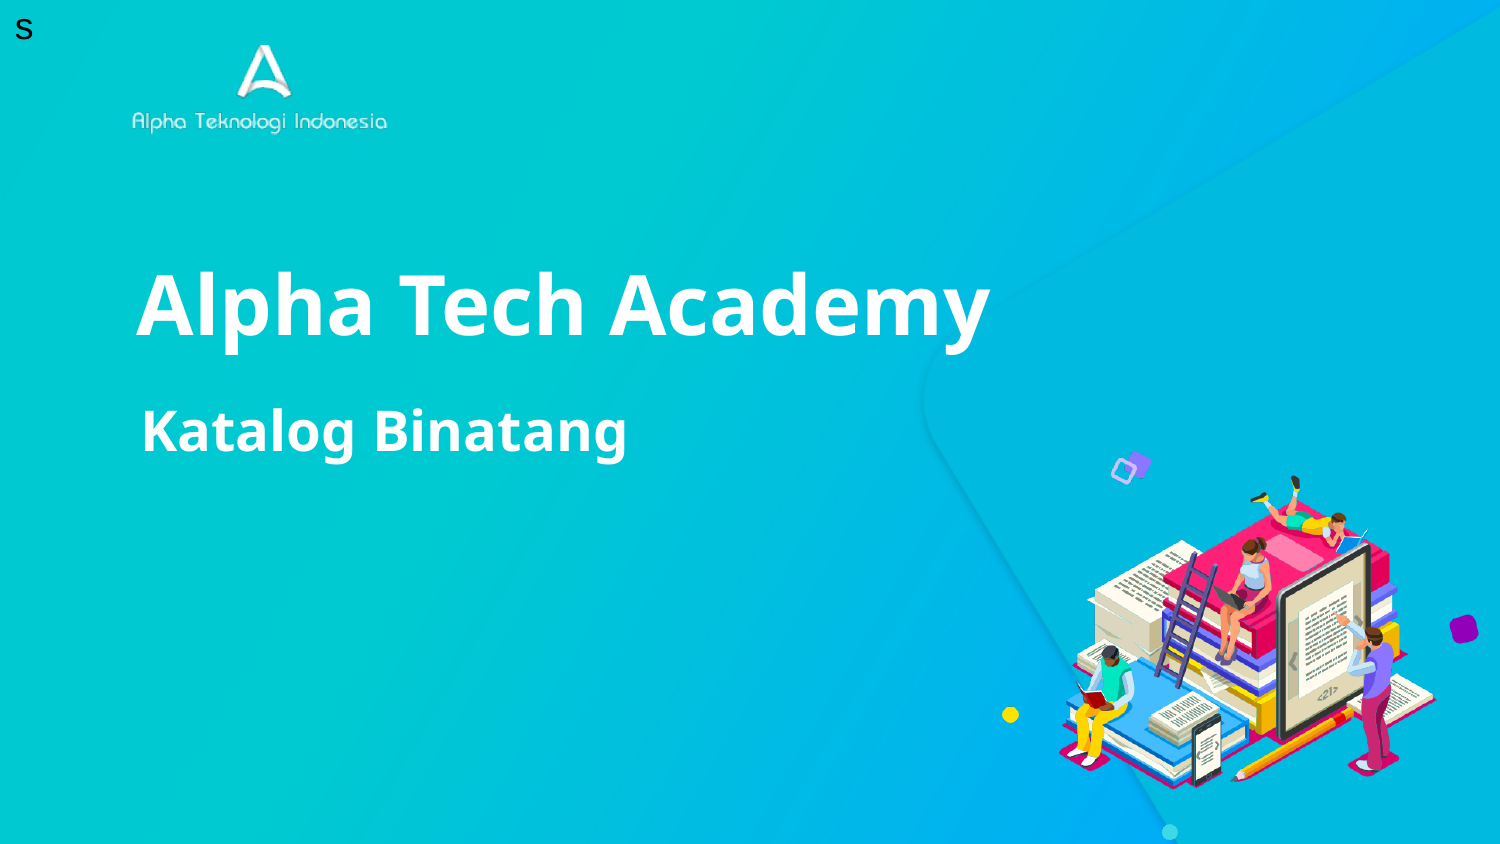

s
Alpha Tech Academy
#
Katalog Binatang